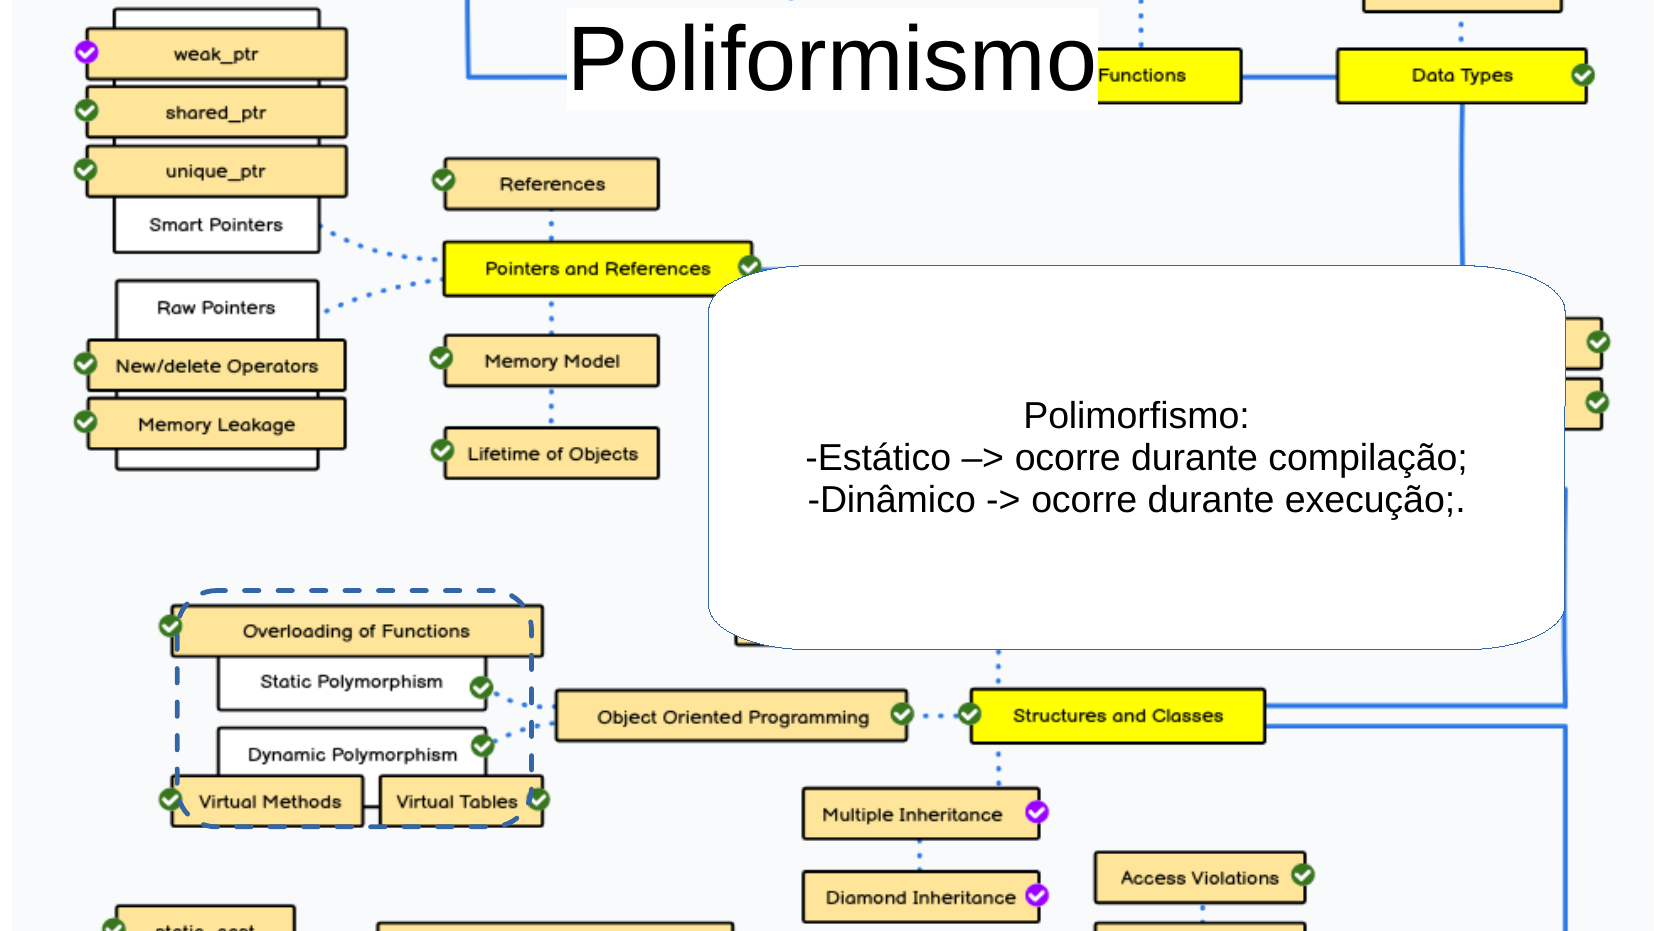

# Poliformismo
Polimorfismo:
-Estático –> ocorre durante compilação;
-Dinâmico -> ocorre durante execução;.